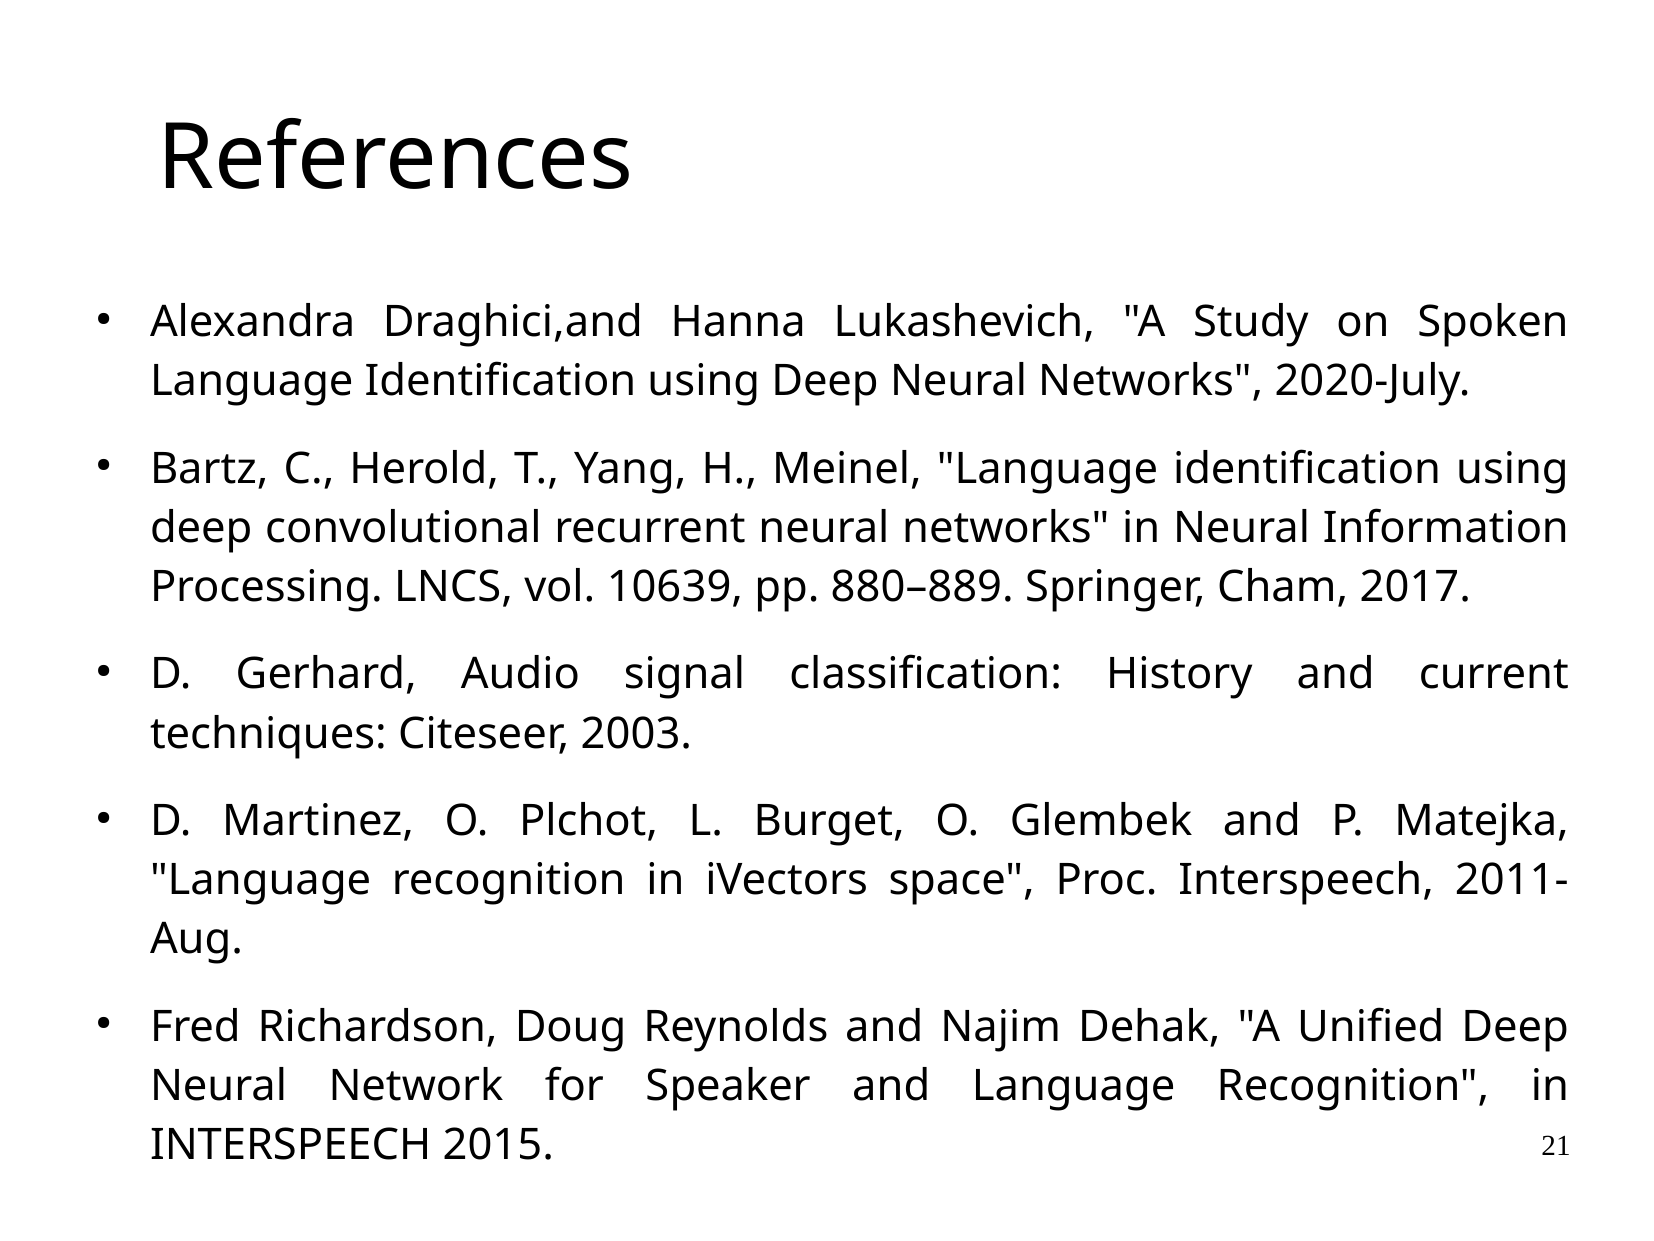

# References
Alexandra Draghici,and Hanna Lukashevich, "A Study on Spoken Language Identification using Deep Neural Networks", 2020-July.
Bartz, C., Herold, T., Yang, H., Meinel, "Language identification using deep convolutional recurrent neural networks" in Neural Information Processing. LNCS, vol. 10639, pp. 880–889. Springer, Cham, 2017.
D. Gerhard, Audio signal classification: History and current techniques: Citeseer, 2003.
D. Martinez, O. Plchot, L. Burget, O. Glembek and P. Matejka, "Language recognition in iVectors space", Proc. Interspeech, 2011-Aug.
Fred Richardson, Doug Reynolds and Najim Dehak, "A Unified Deep Neural Network for Speaker and Language Recognition", in INTERSPEECH 2015.
21